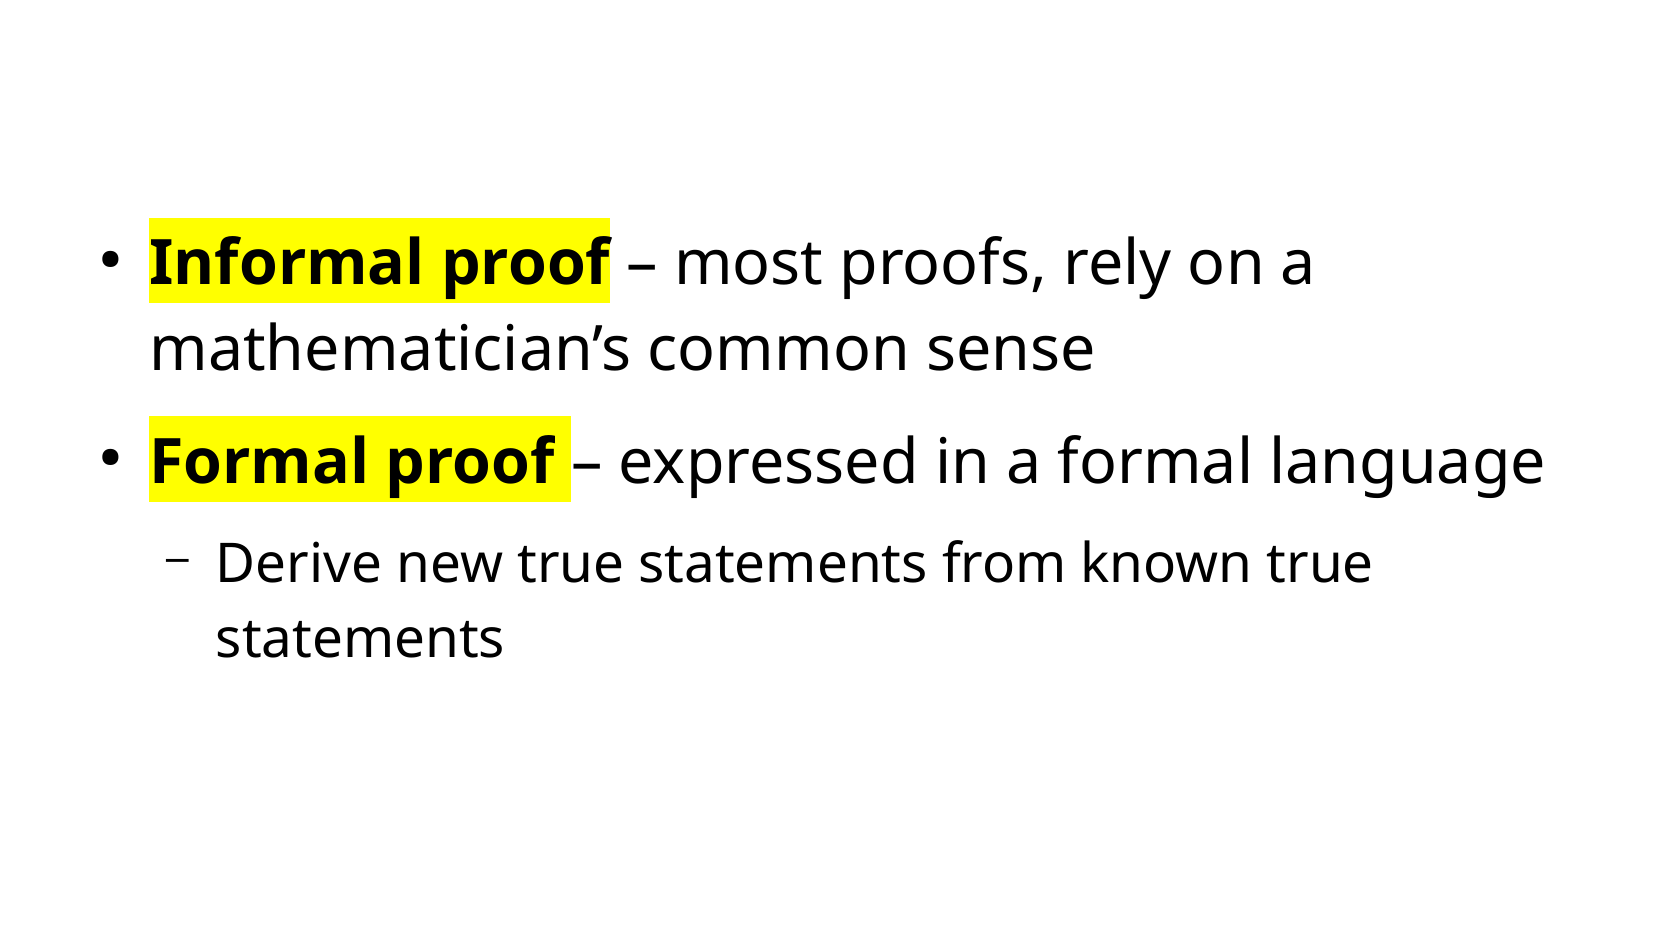

#
Informal proof – most proofs, rely on a mathematician’s common sense
Formal proof – expressed in a formal language
Derive new true statements from known true statements